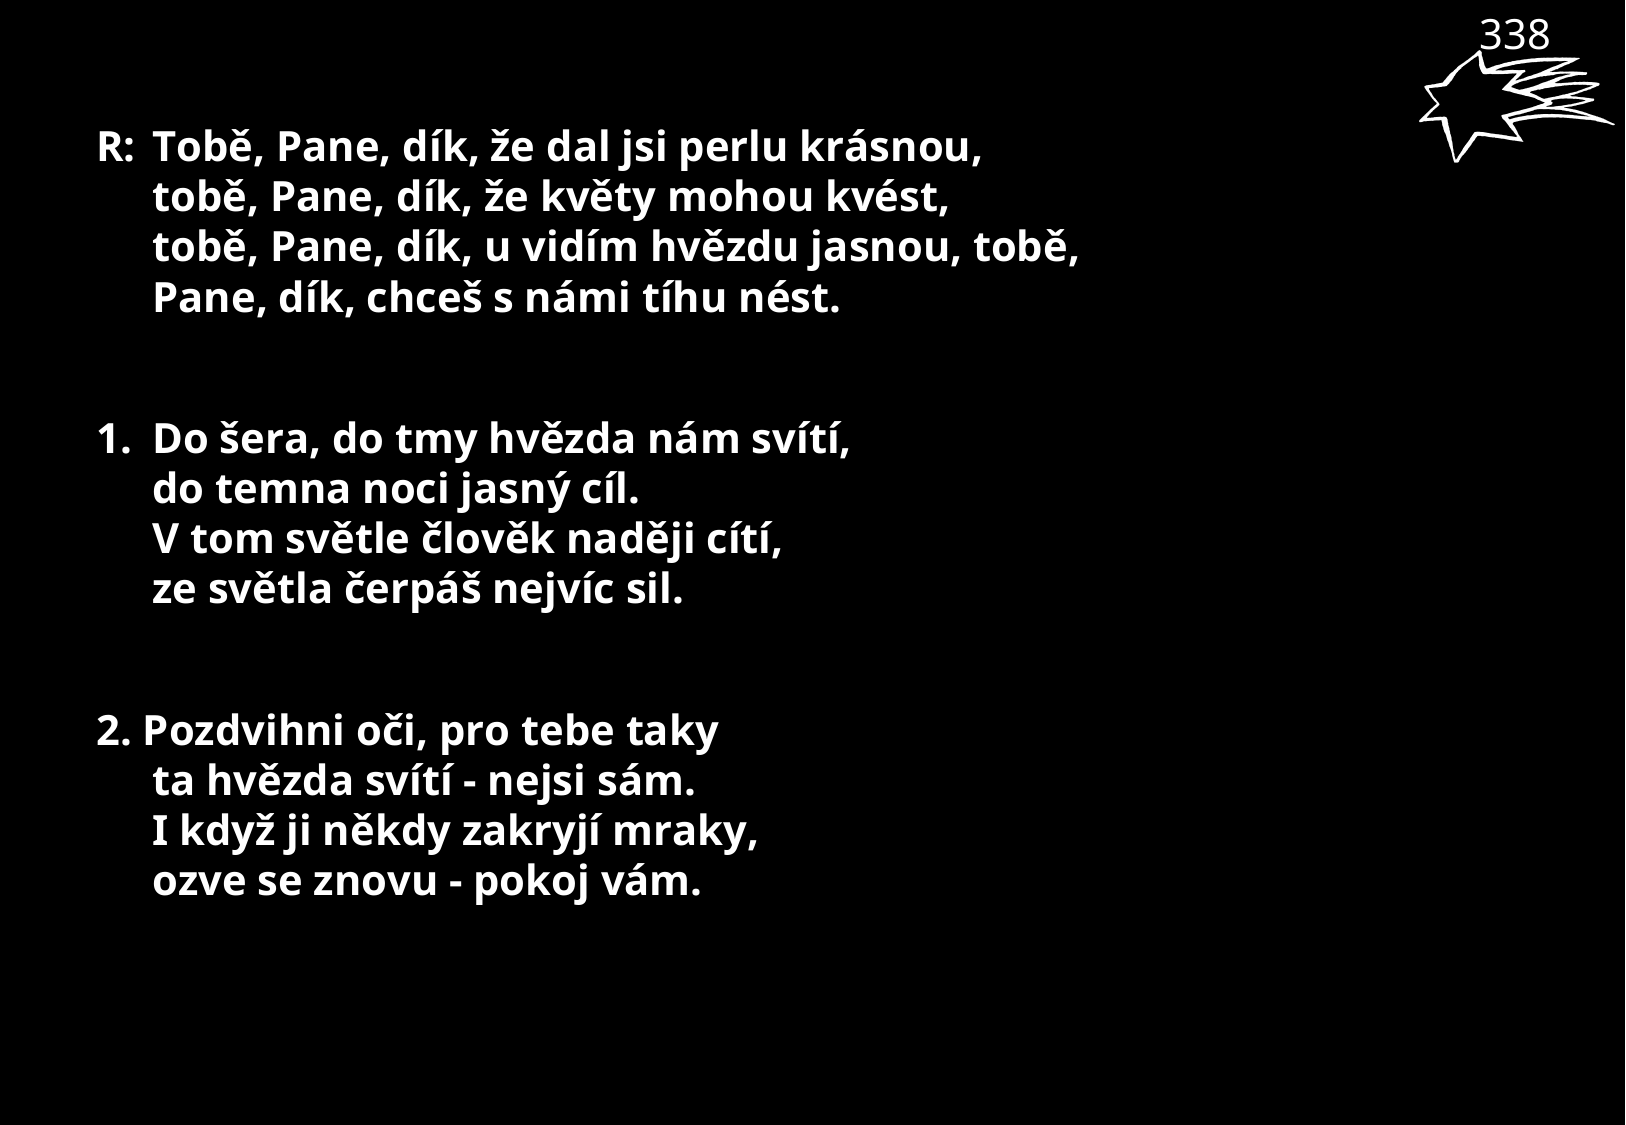

338
# R: 	Tobě, Pane, dík, že dal jsi perlu krásnou, tobě, Pane, dík, že květy mohou kvést, tobě, Pane, dík, u vidím hvězdu jasnou, tobě, Pane, dík, chceš s námi tíhu nést.
1. 	Do šera, do tmy hvězda nám svítí,
do temna noci jasný cíl.
V tom světle člověk naději cítí,
ze světla čerpáš nejvíc sil.
2. Pozdvihni oči, pro tebe taky
ta hvězda svítí - nejsi sám.
I když ji někdy zakryjí mraky,
ozve se znovu - pokoj vám.